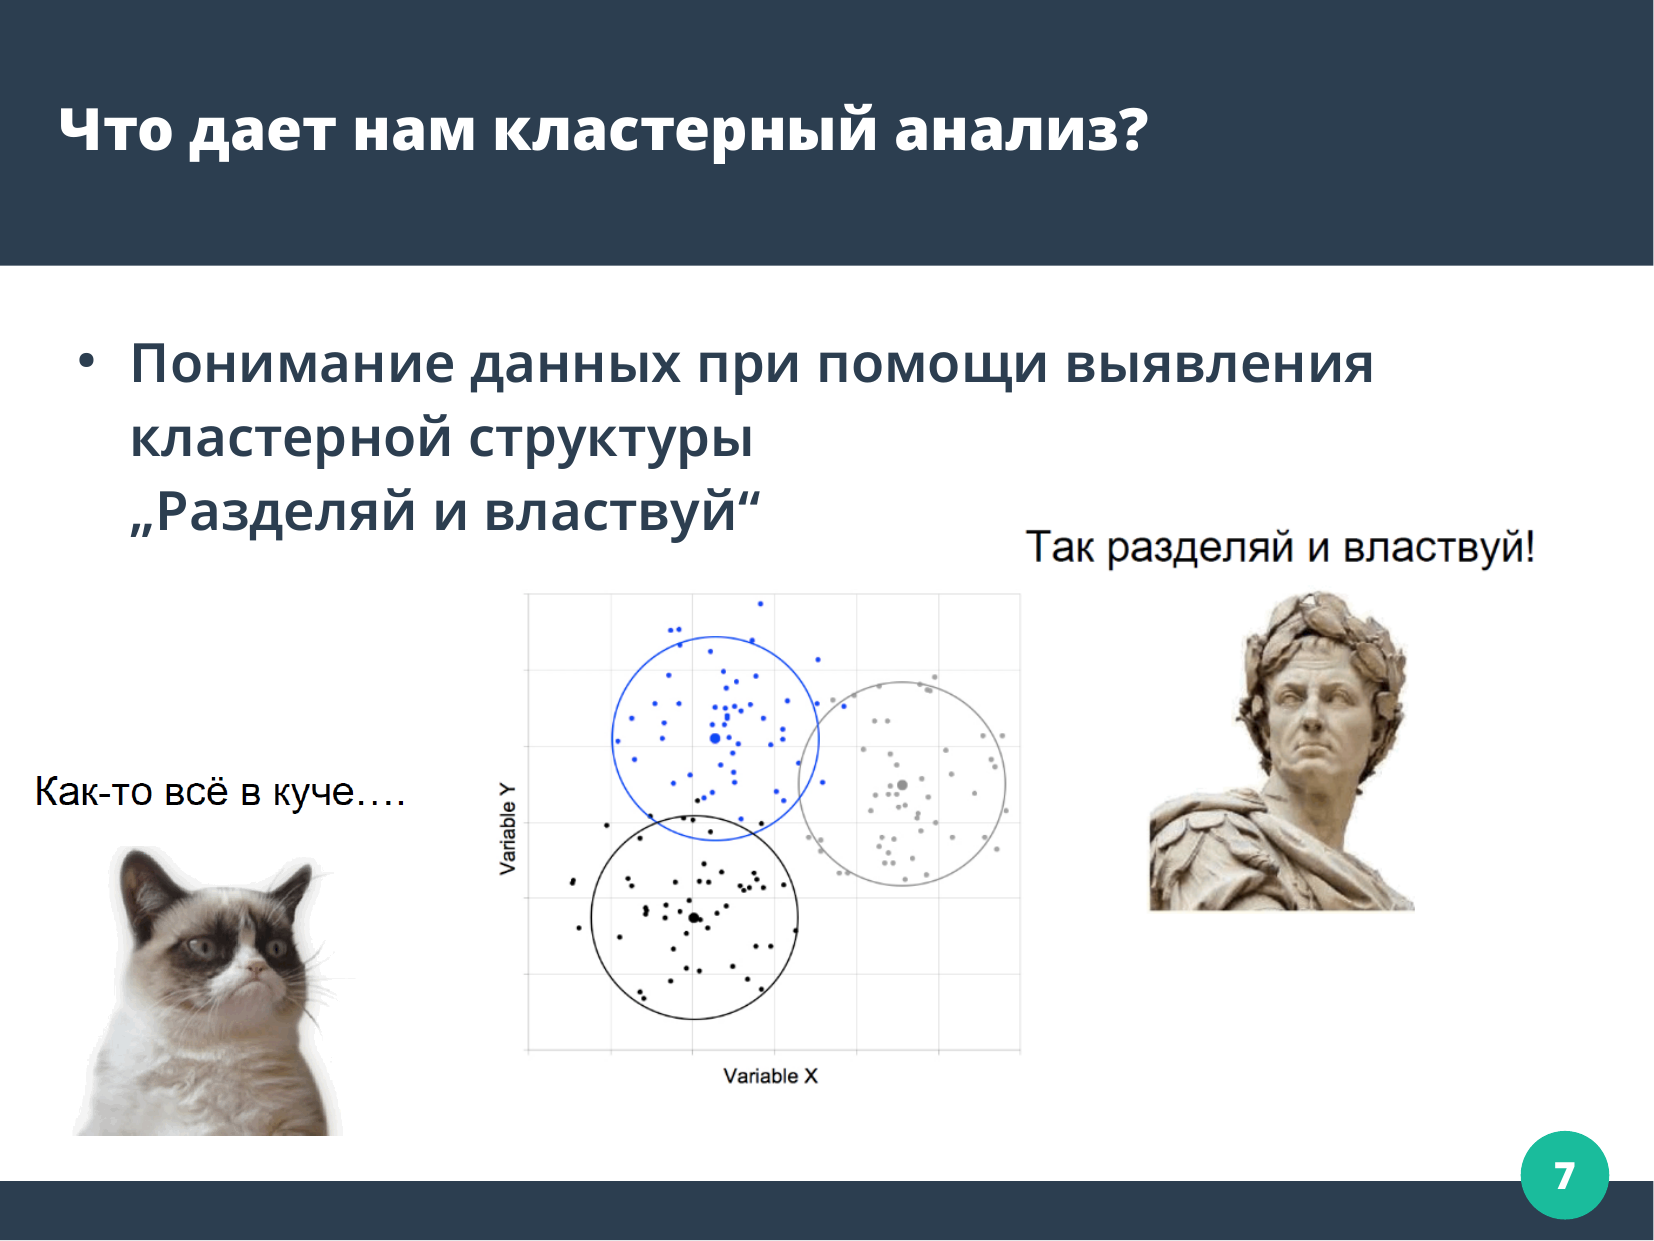

# Что дает нам кластерный анализ?
Понимание данных при помощи выявления кластерной структуры
„Разделяй и властвуй“
7